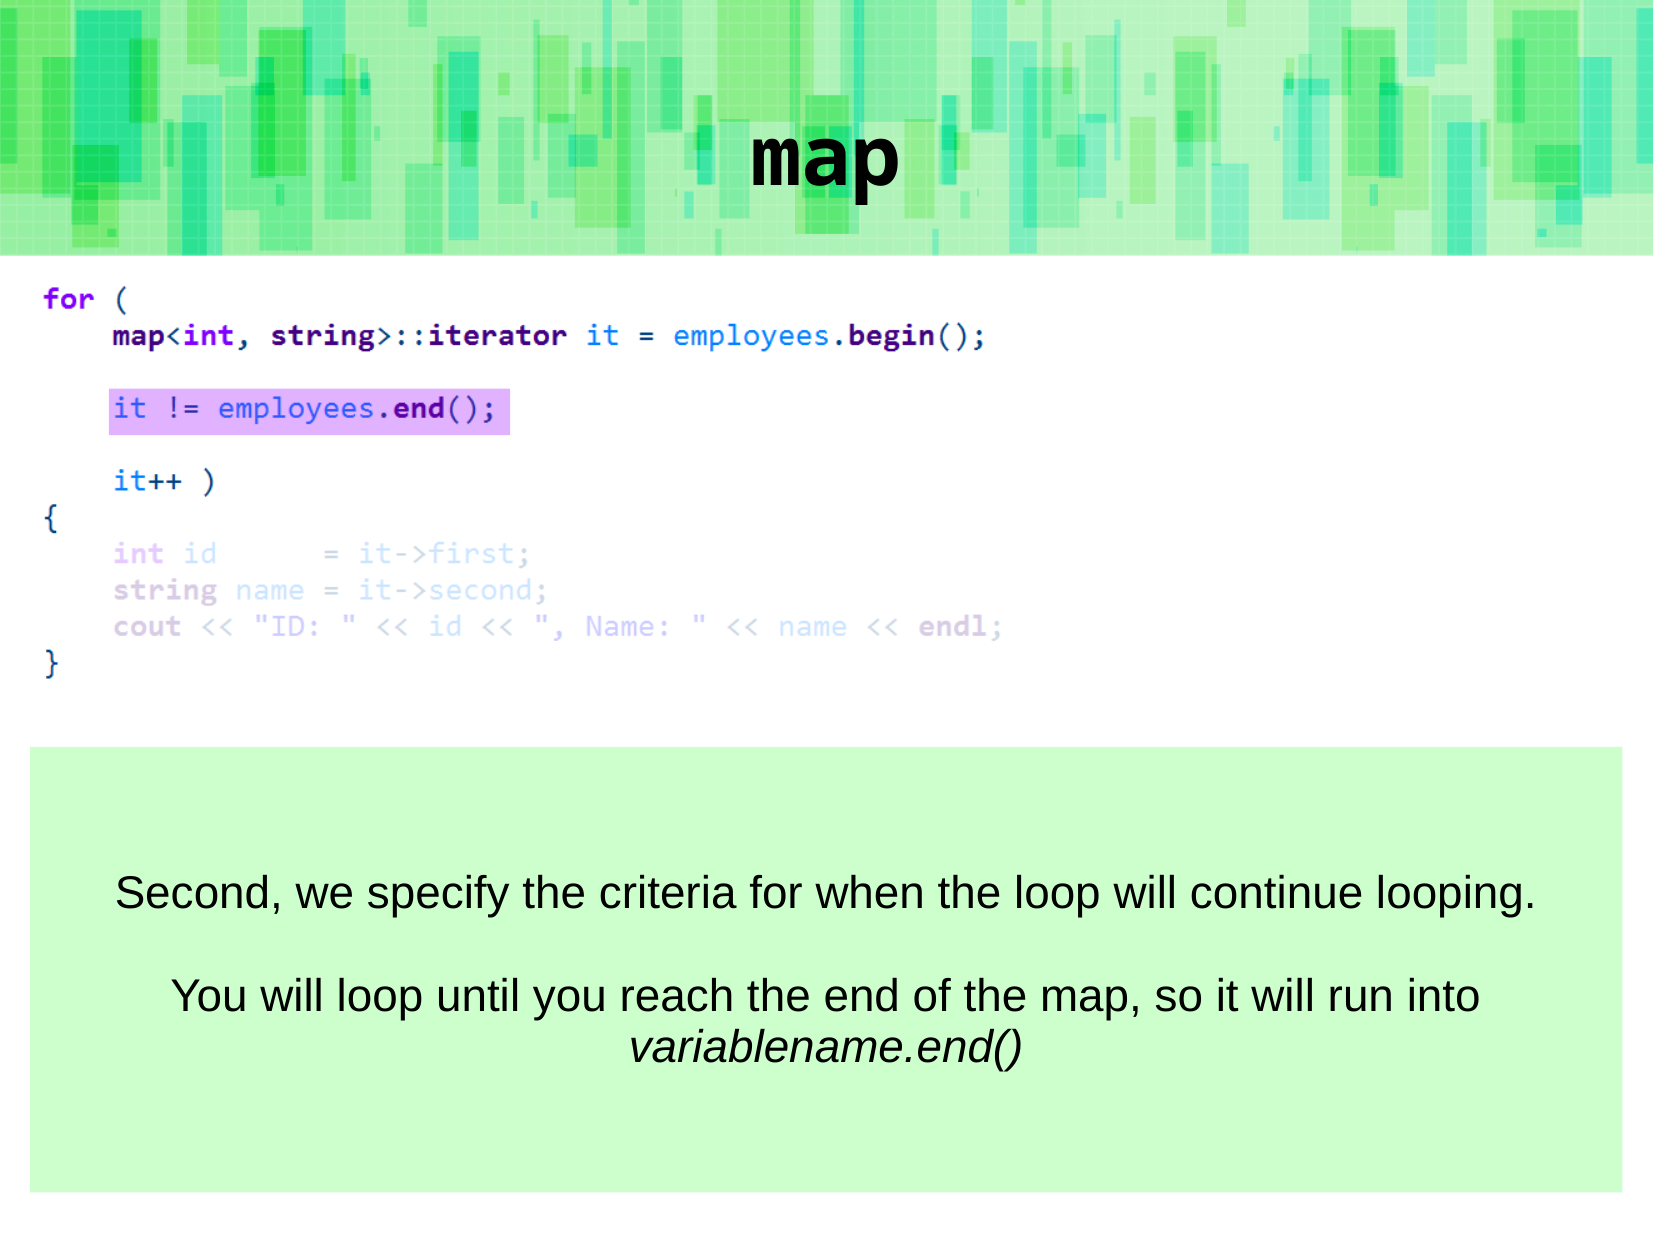

# map
Second, we specify the criteria for when the loop will continue looping.
You will loop until you reach the end of the map, so it will run into variablename.end()